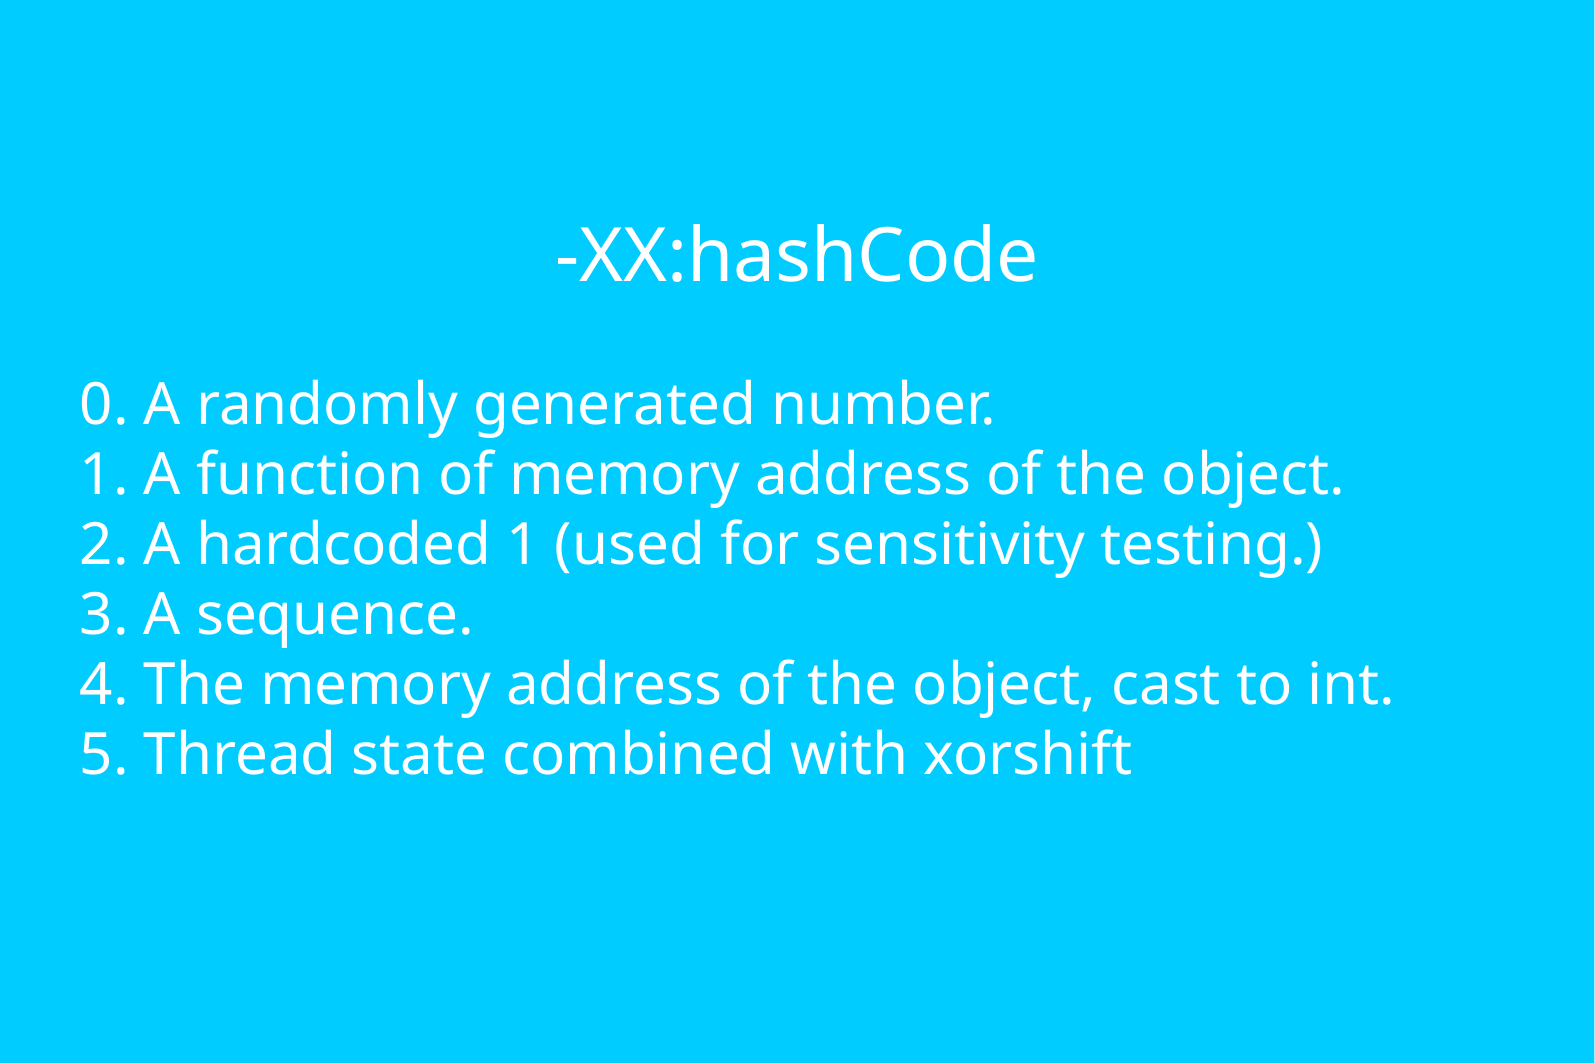

-XX:hashCode
0. A randomly generated number.
1. A function of memory address of the object.
2. A hardcoded 1 (used for sensitivity testing.)
3. A sequence.
4. The memory address of the object, cast to int.
5. Thread state combined with xorshift